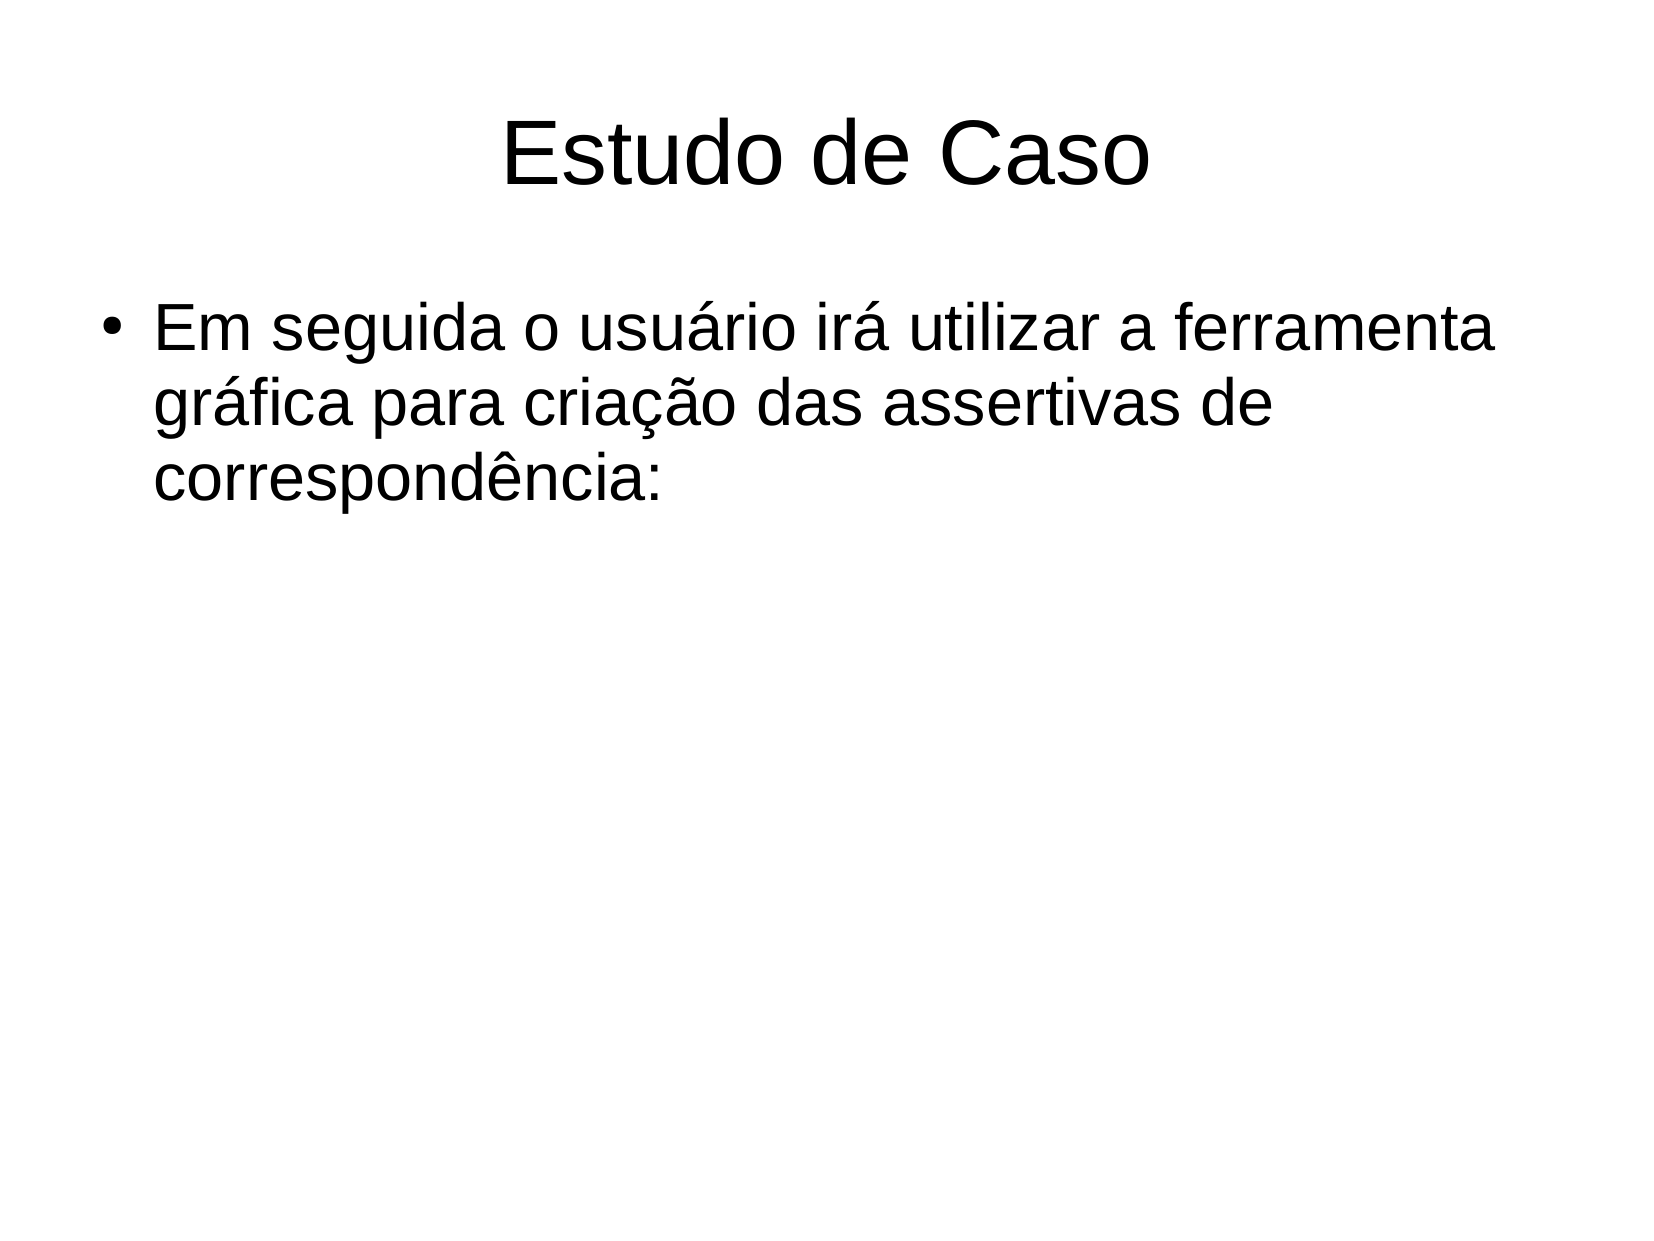

# Estudo de Caso
Em seguida o usuário irá utilizar a ferramenta gráfica para criação das assertivas de correspondência: